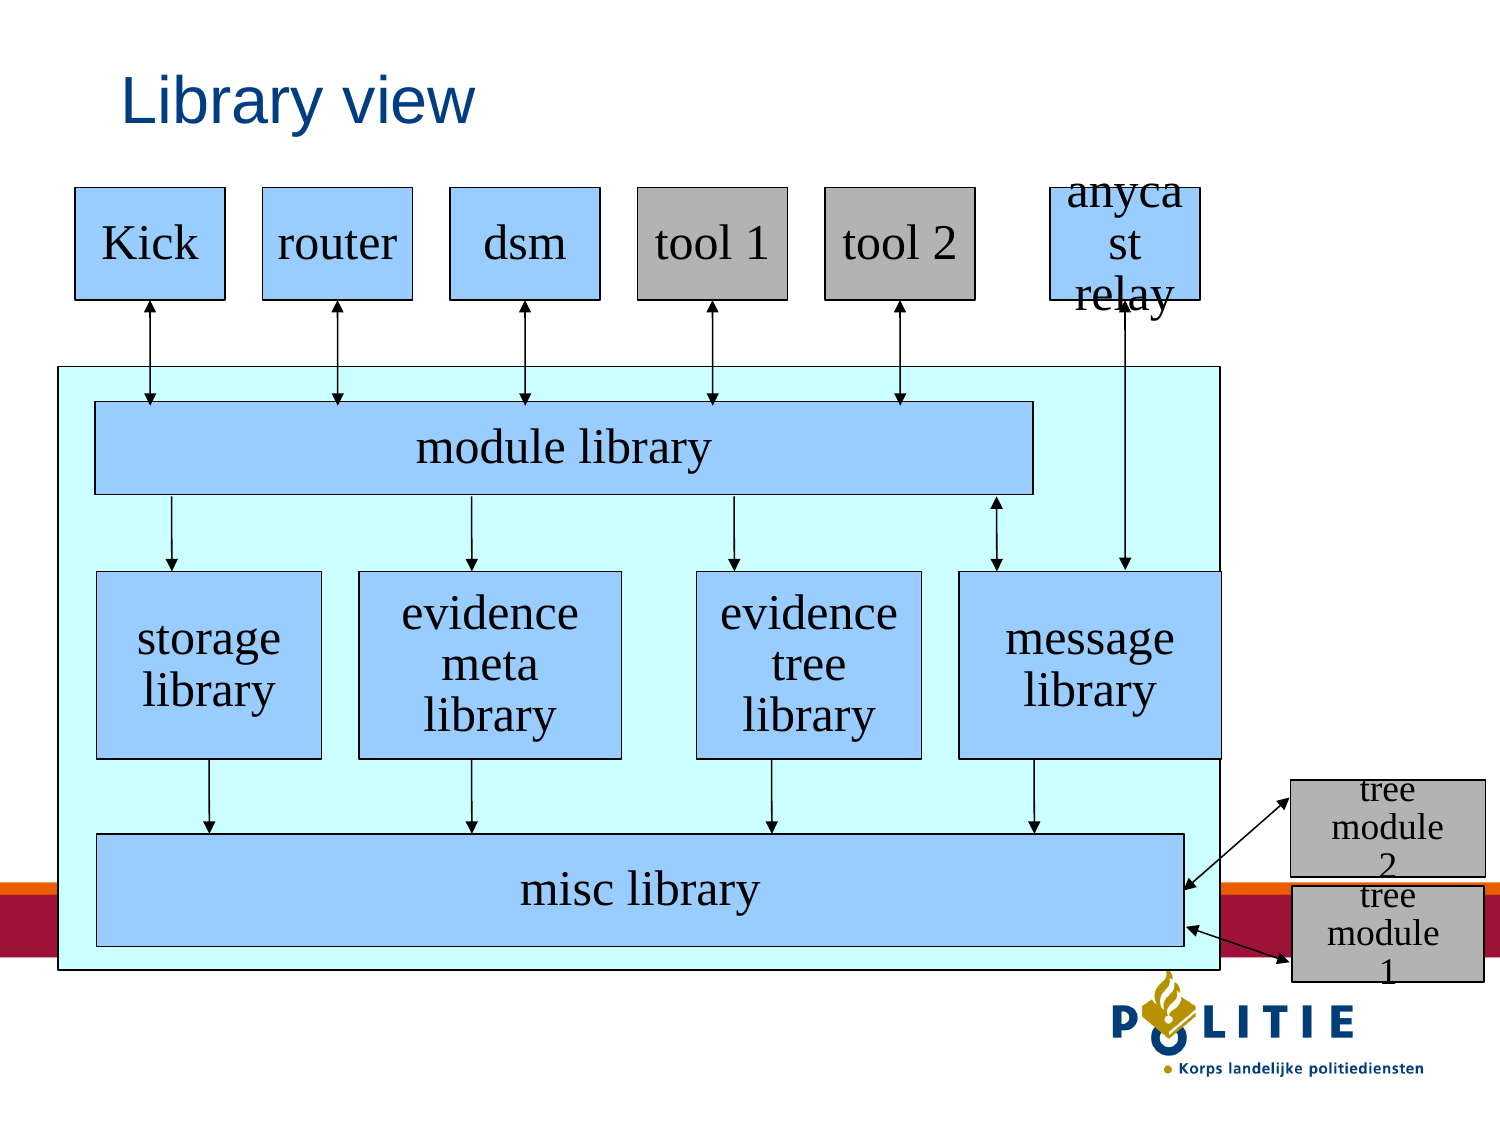

# Library view
Kick
router
dsm
tool 1
tool 2
anycast
relay
module library
storage
library
evidence
meta
library
evidence
tree
library
message
library
tree module
2
misc library
tree module
1